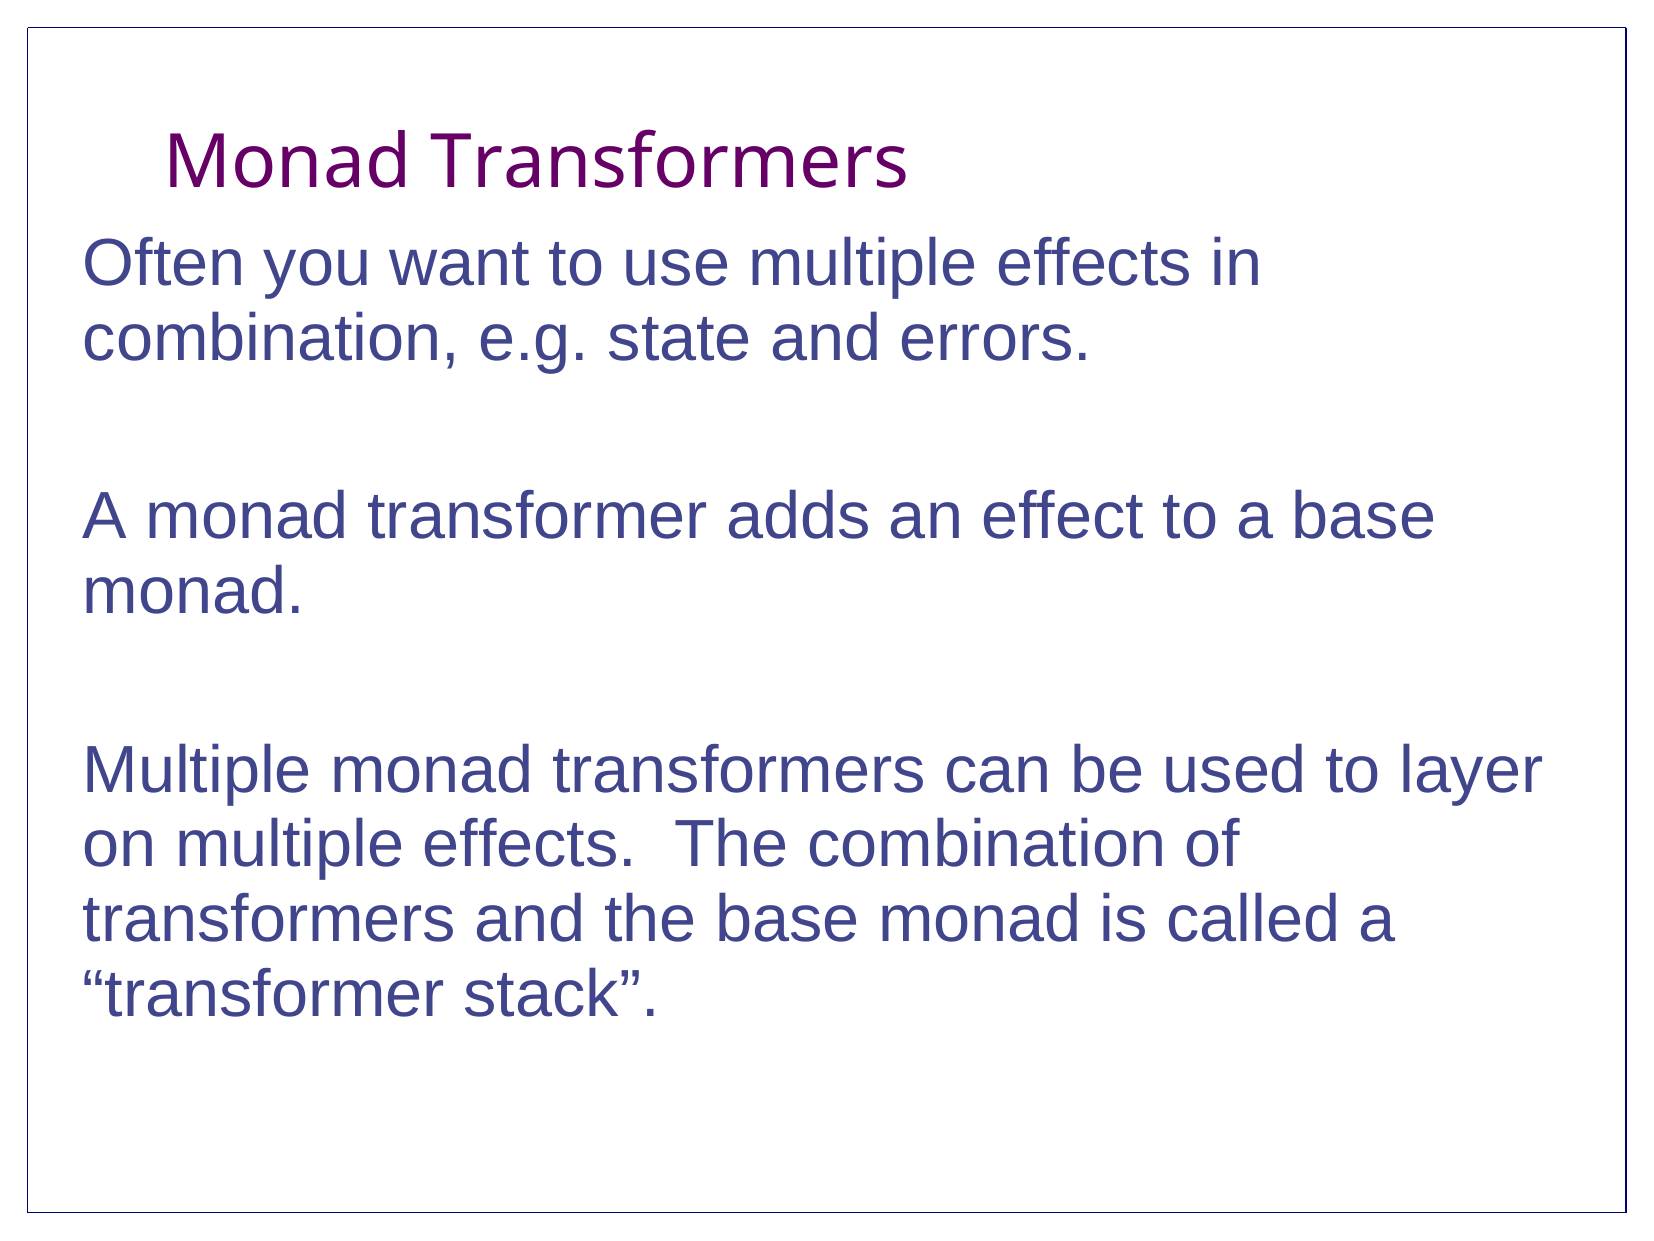

# Monad Transformers
Often you want to use multiple effects in combination, e.g. state and errors.
A monad transformer adds an effect to a base monad.
Multiple monad transformers can be used to layer on multiple effects. The combination of transformers and the base monad is called a “transformer stack”.